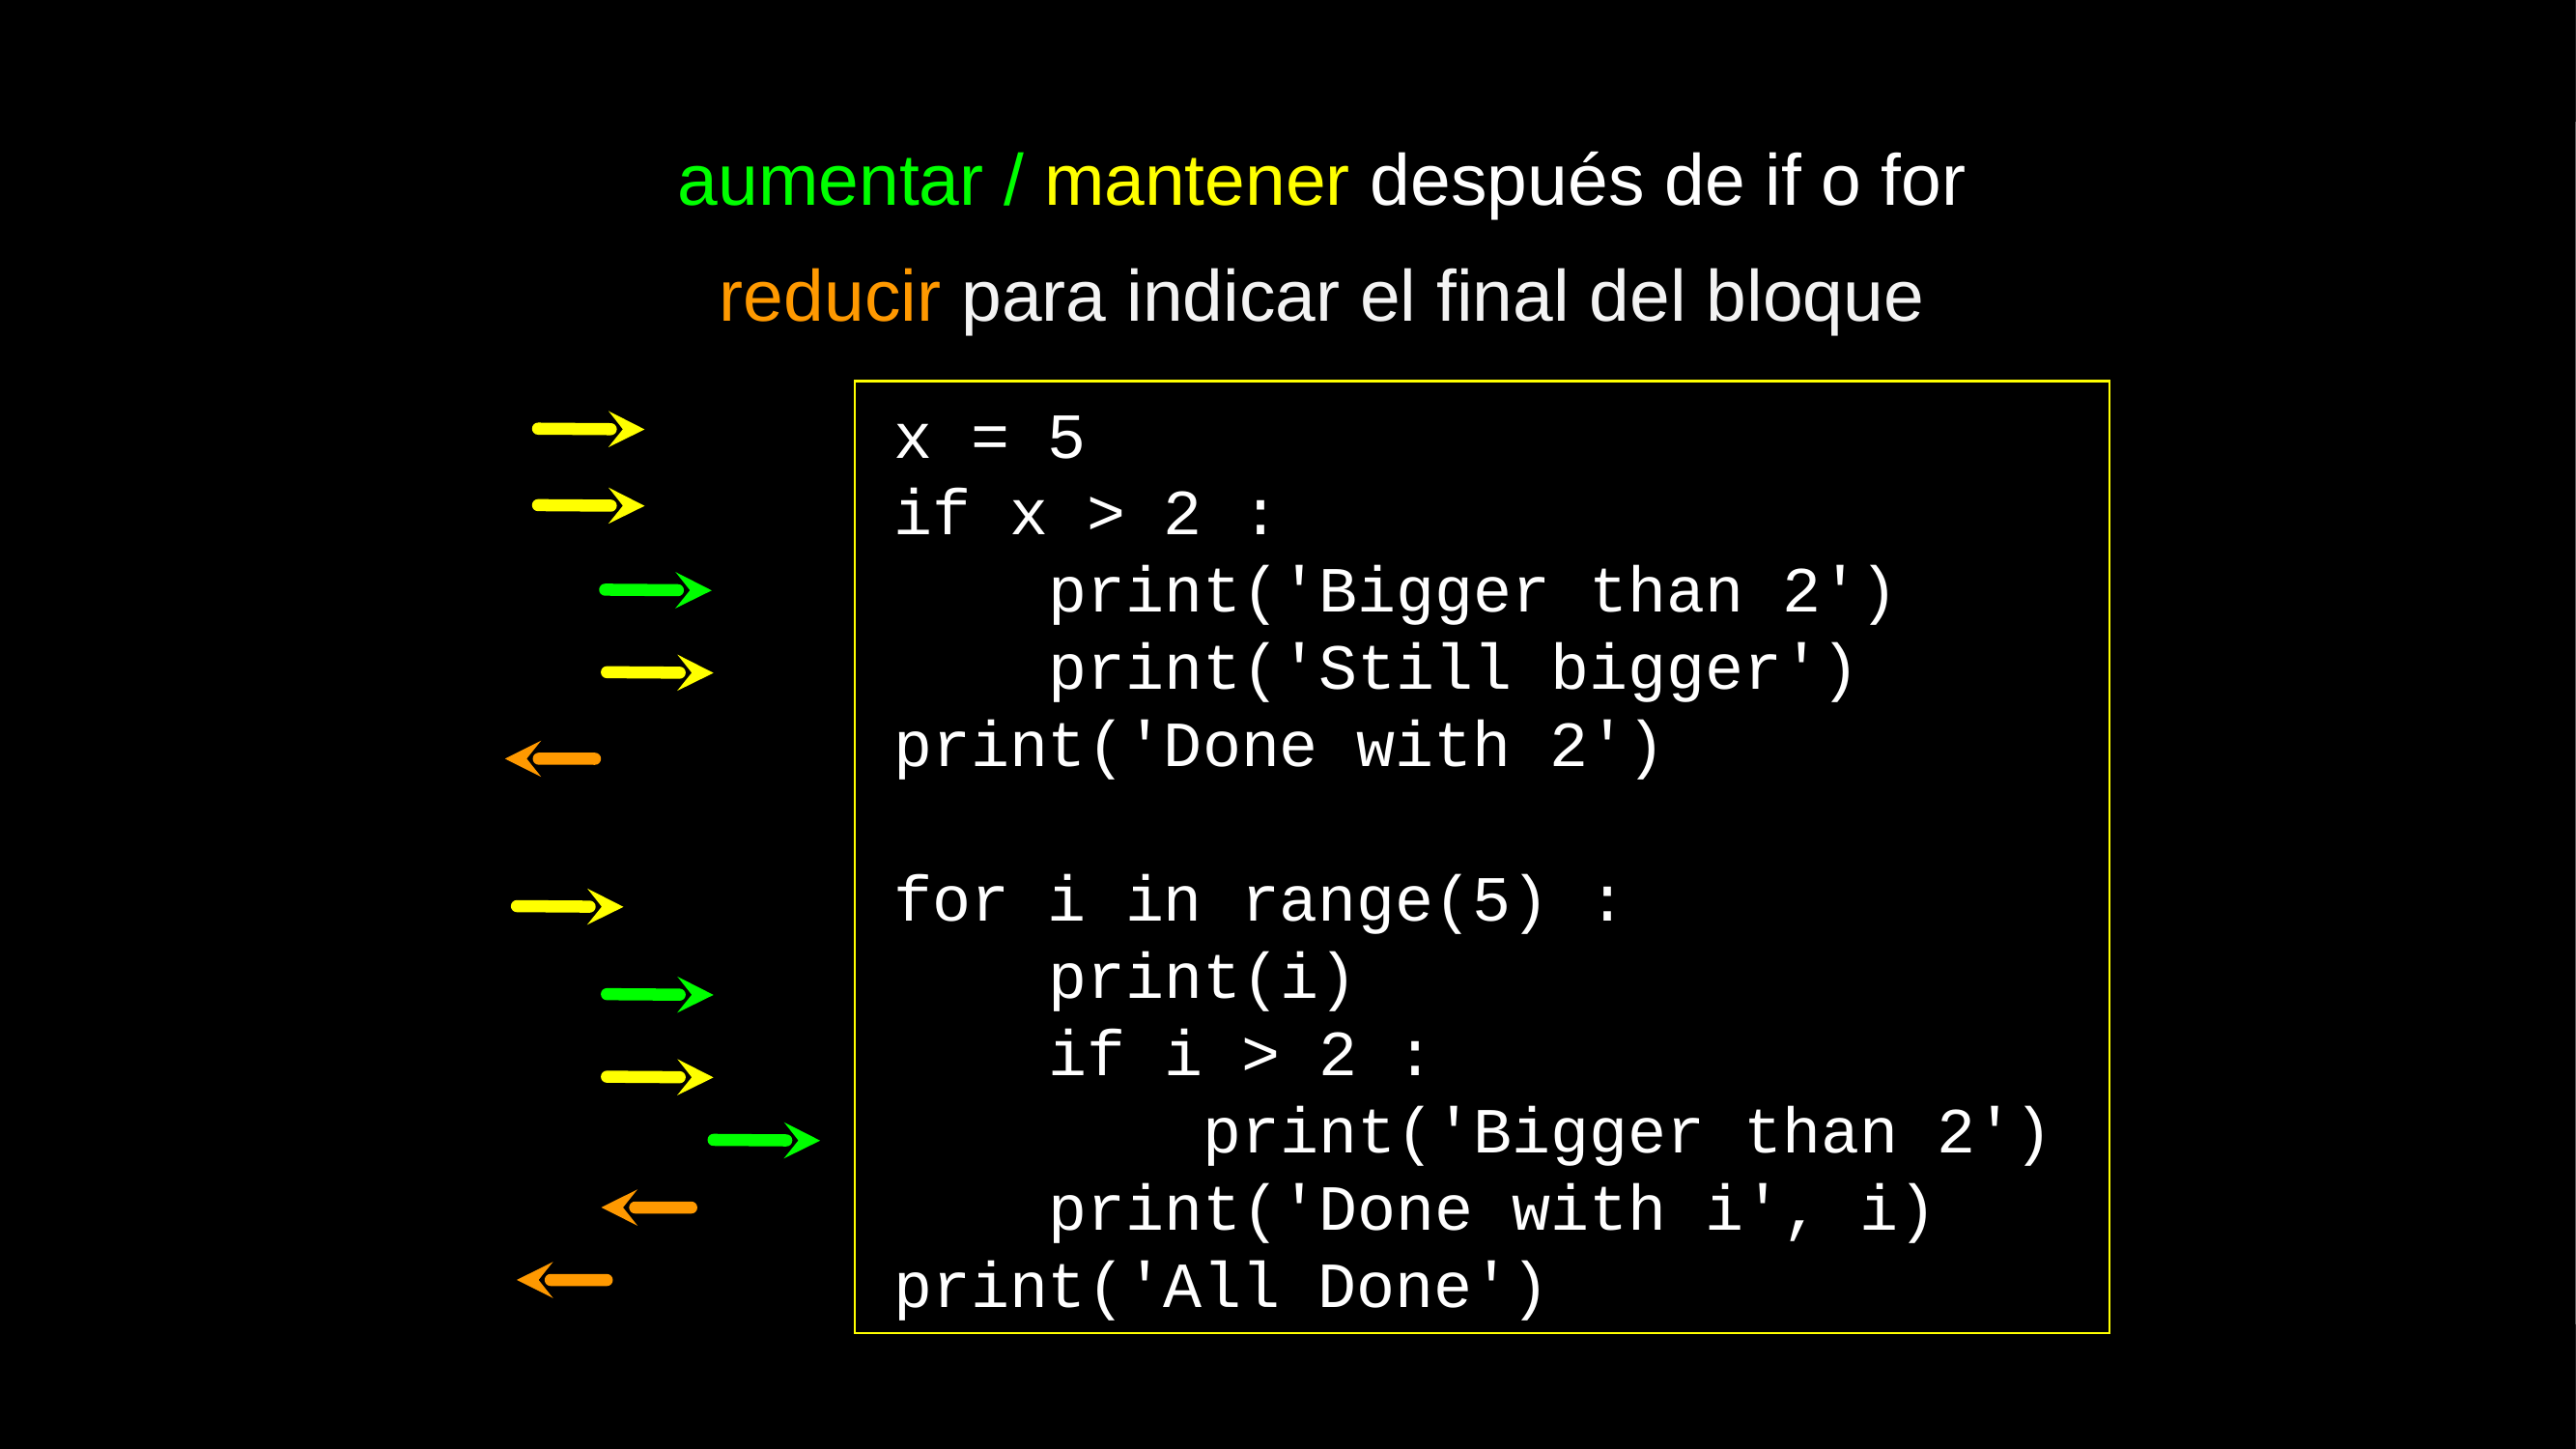

aumentar / mantener después de if o for
reducir para indicar el final del bloque
 x = 5
 if x > 2 :
 print('Bigger than 2')
 print('Still bigger')
 print('Done with 2')
 for i in range(5) :
 print(i)
 if i > 2 :
 print('Bigger than 2')
 print('Done with i', i)
 print('All Done')